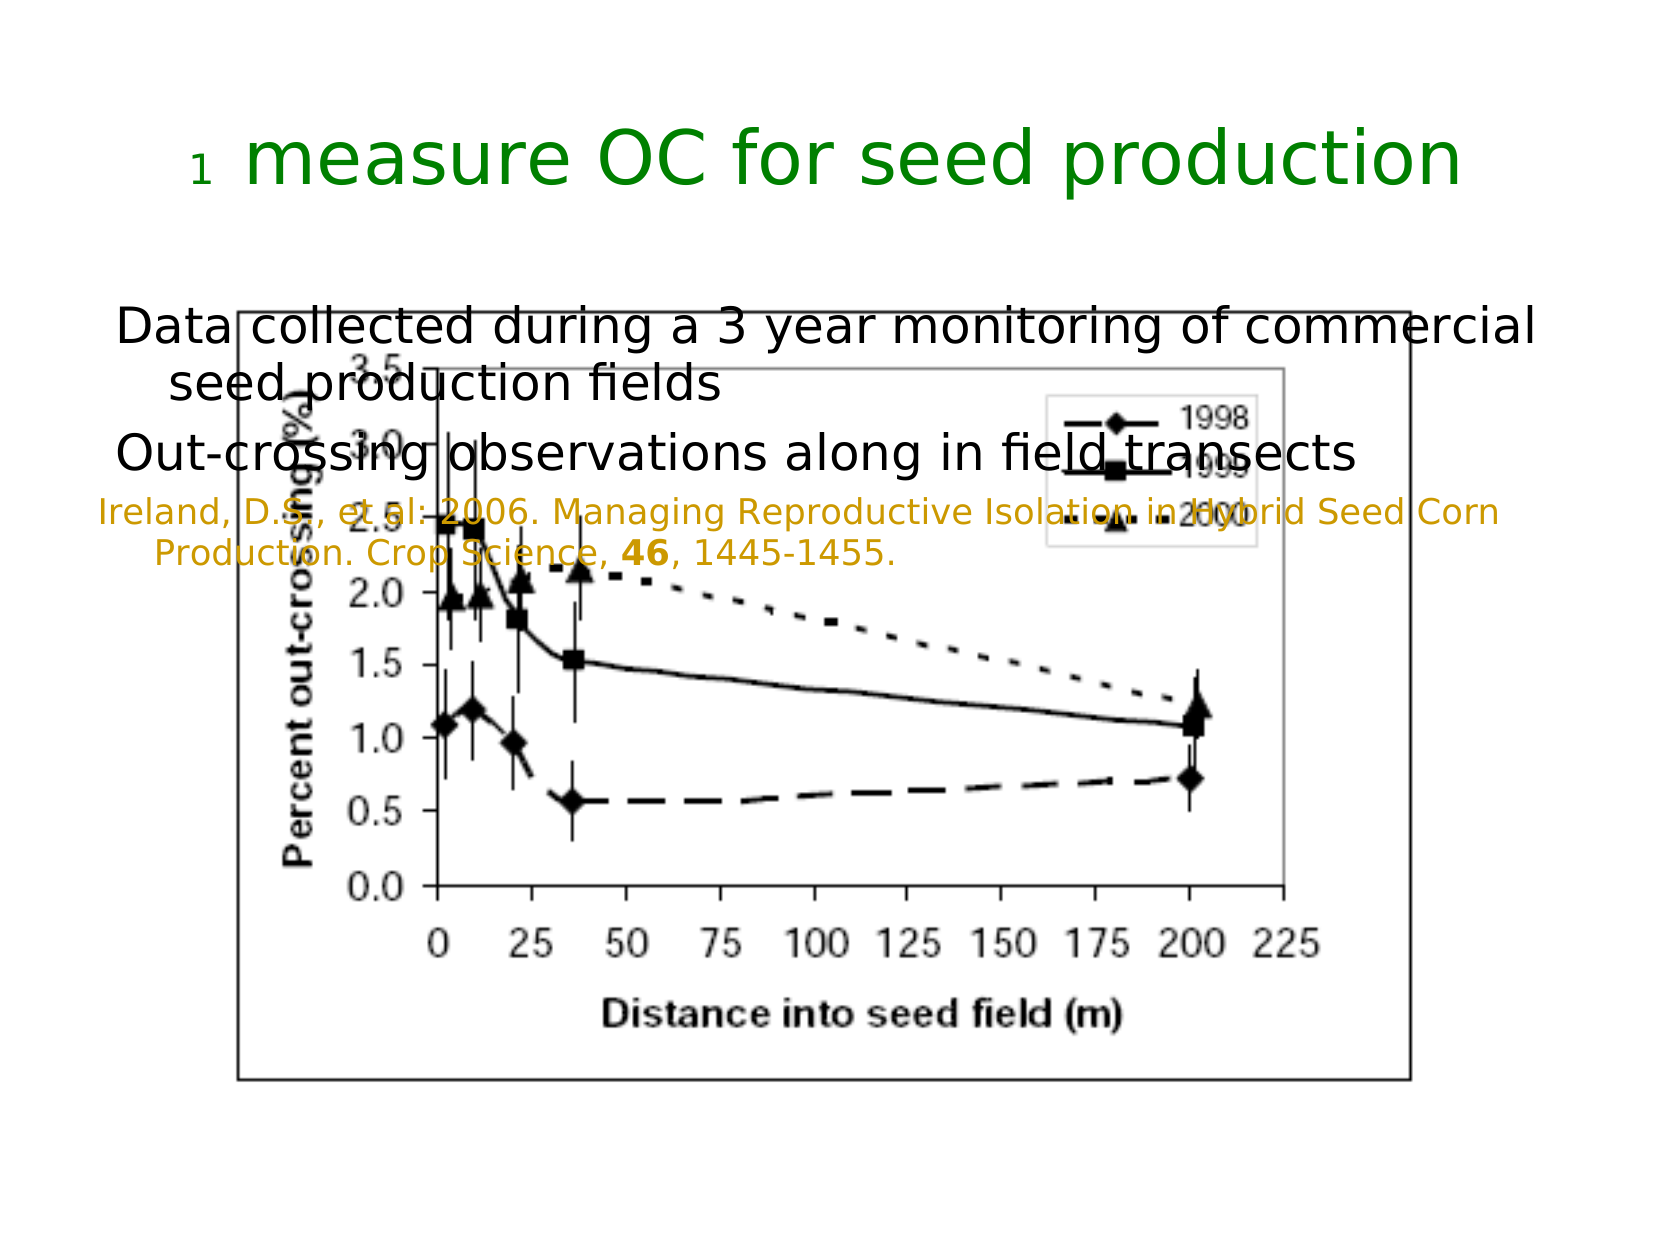

# 1 measure OC for seed production
Data collected during a 3 year monitoring of commercial seed production fields
Out-crossing observations along in field transects
Ireland, D.S., et al: 2006. Managing Reproductive Isolation in Hybrid Seed Corn Production. Crop Science, 46, 1445-1455.